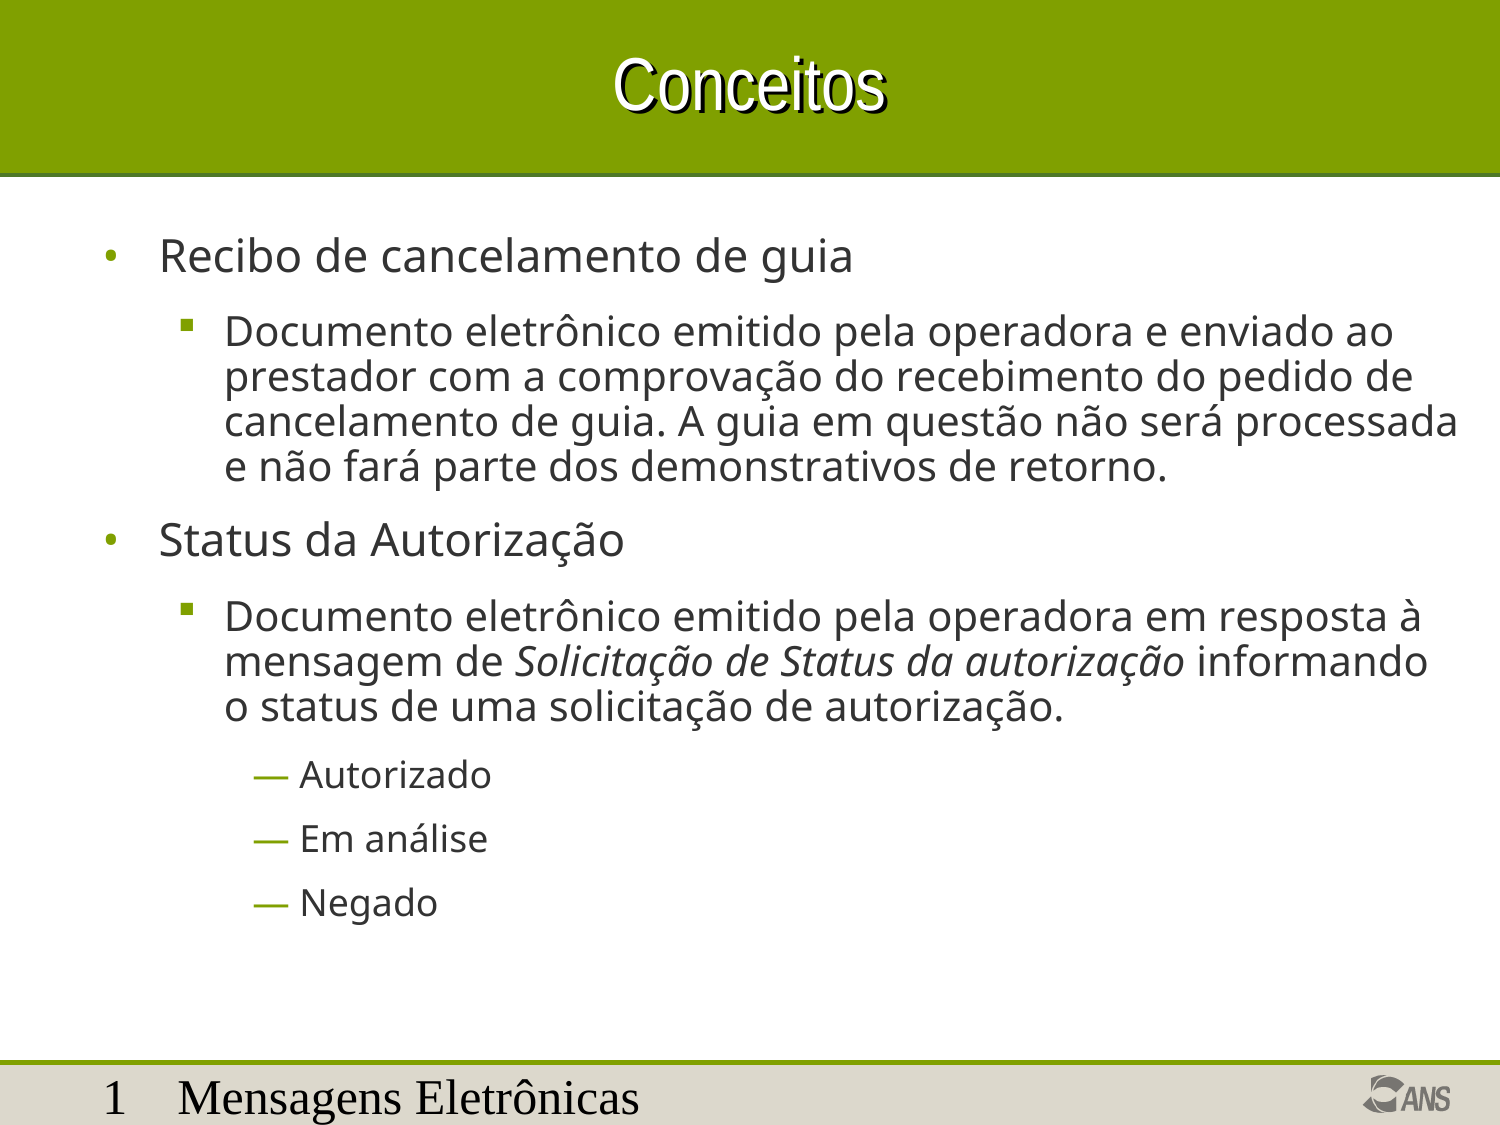

# Conceitos
Recibo de cancelamento de guia
Documento eletrônico emitido pela operadora e enviado ao prestador com a comprovação do recebimento do pedido de cancelamento de guia. A guia em questão não será processada e não fará parte dos demonstrativos de retorno.
Status da Autorização
Documento eletrônico emitido pela operadora em resposta à mensagem de Solicitação de Status da autorização informando o status de uma solicitação de autorização.
 Autorizado
 Em análise
 Negado
17
Mensagens Eletrônicas